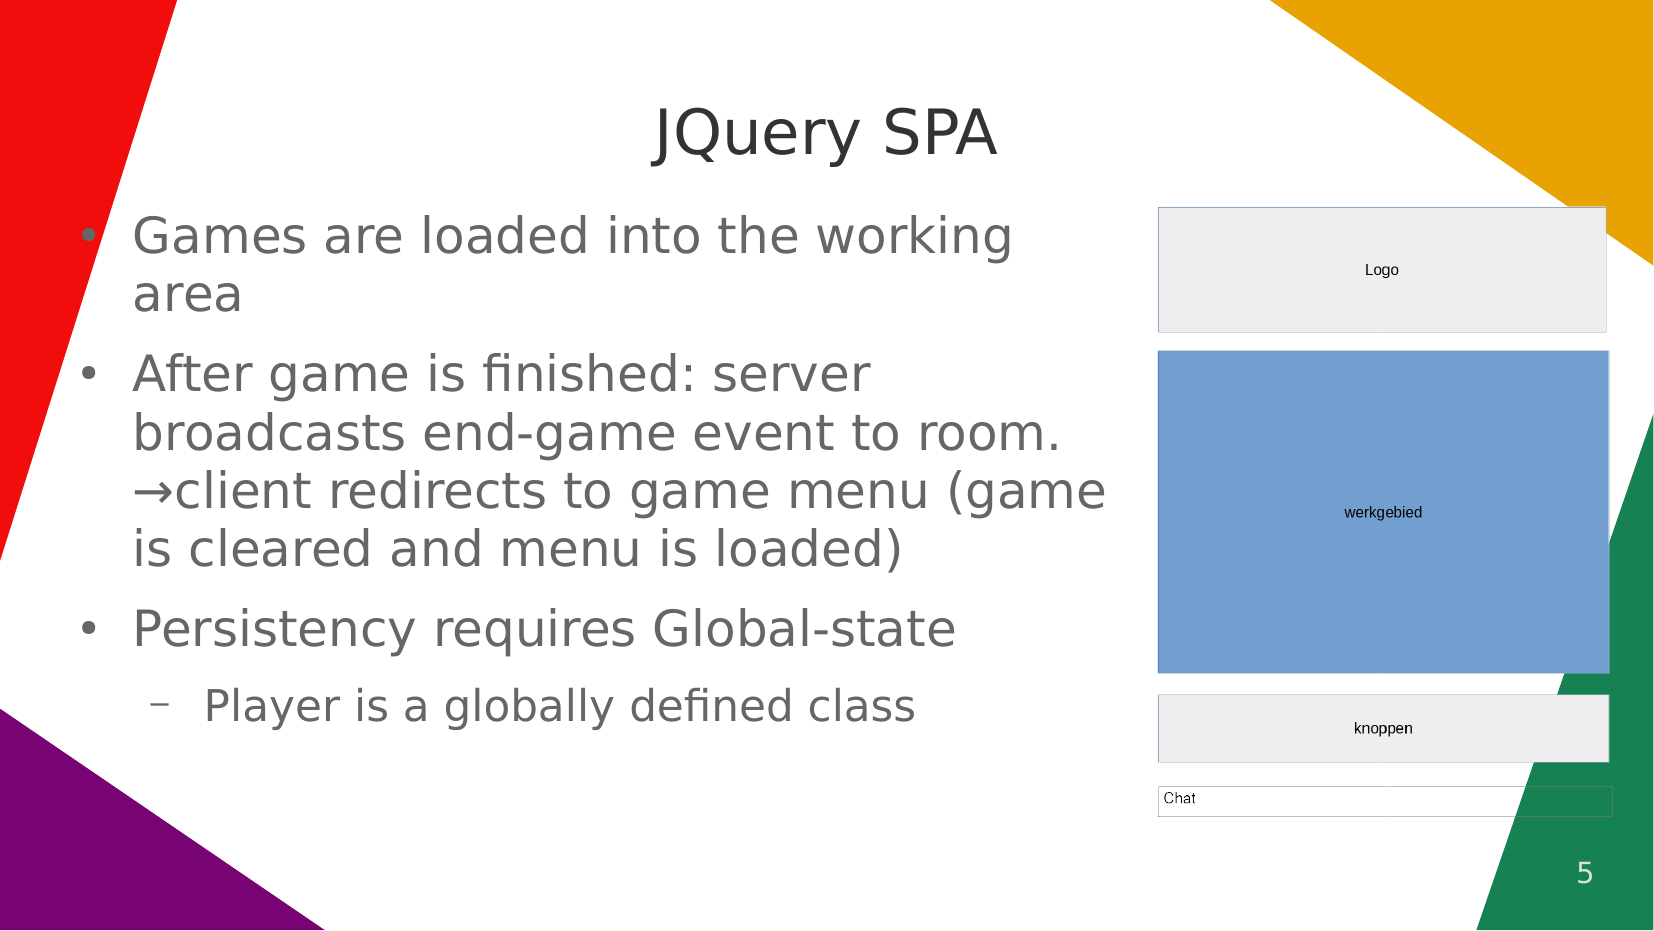

# JQuery SPA
Games are loaded into the working area
After game is finished: server broadcasts end-game event to room. →client redirects to game menu (game is cleared and menu is loaded)
Persistency requires Global-state
Player is a globally defined class
5